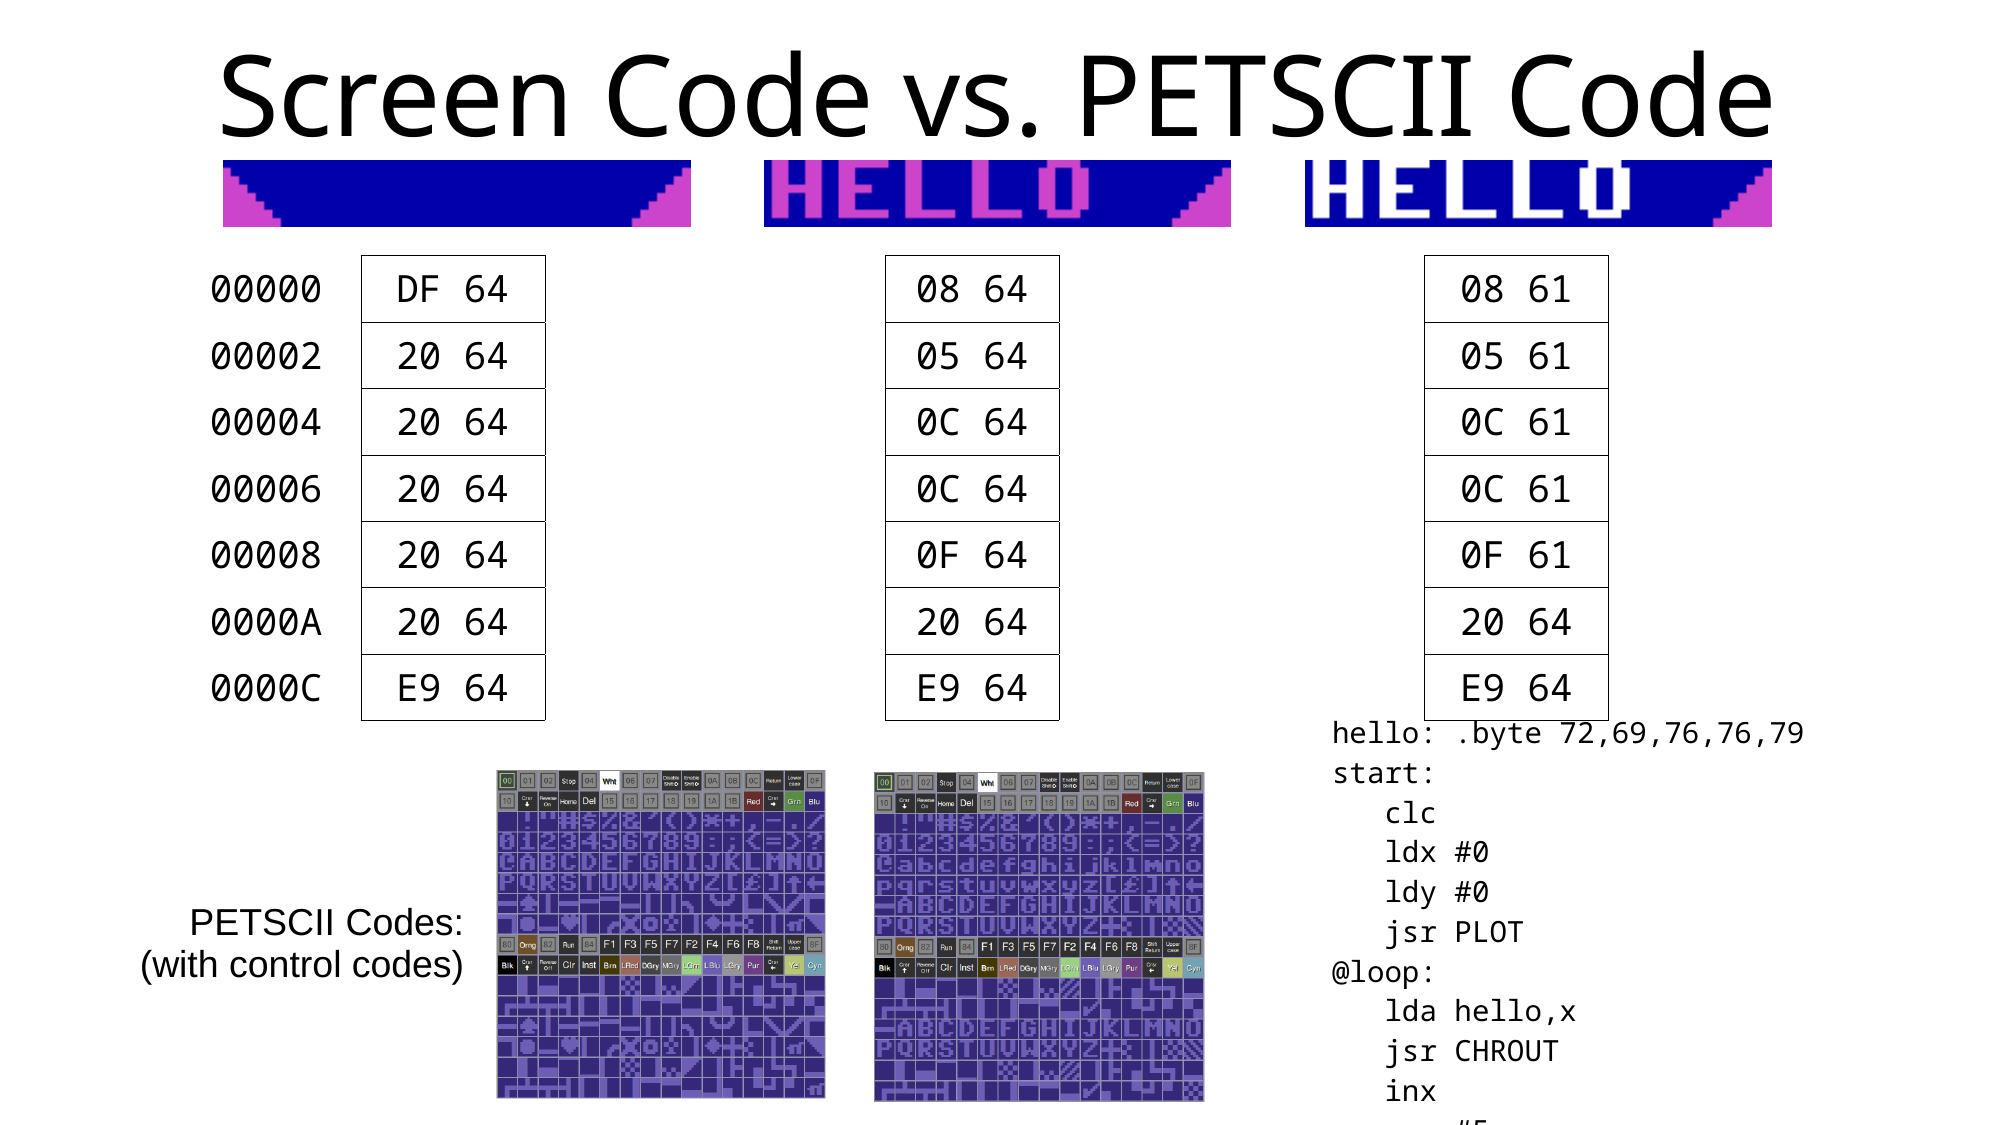

# Screen Code vs. PETSCII Code
| 00000 | DF 64 | | 08 64 | | 08 61 |
| --- | --- | --- | --- | --- | --- |
| 00002 | 20 64 | | 05 64 | | 05 61 |
| 00004 | 20 64 | | 0C 64 | | 0C 61 |
| 00006 | 20 64 | | 0C 64 | | 0C 61 |
| 00008 | 20 64 | | 0F 64 | | 0F 61 |
| 0000A | 20 64 | | 20 64 | | 20 64 |
| 0000C | E9 64 | | E9 64 | | E9 64 |
hello: .byte 72,69,76,76,79
start:
 clc
 ldx #0
 ldy #0
 jsr PLOT
@loop:
 lda hello,x
 jsr CHROUT
 inx
 cpx #5
 bne @loop
PETSCII Codes:
(with control codes)